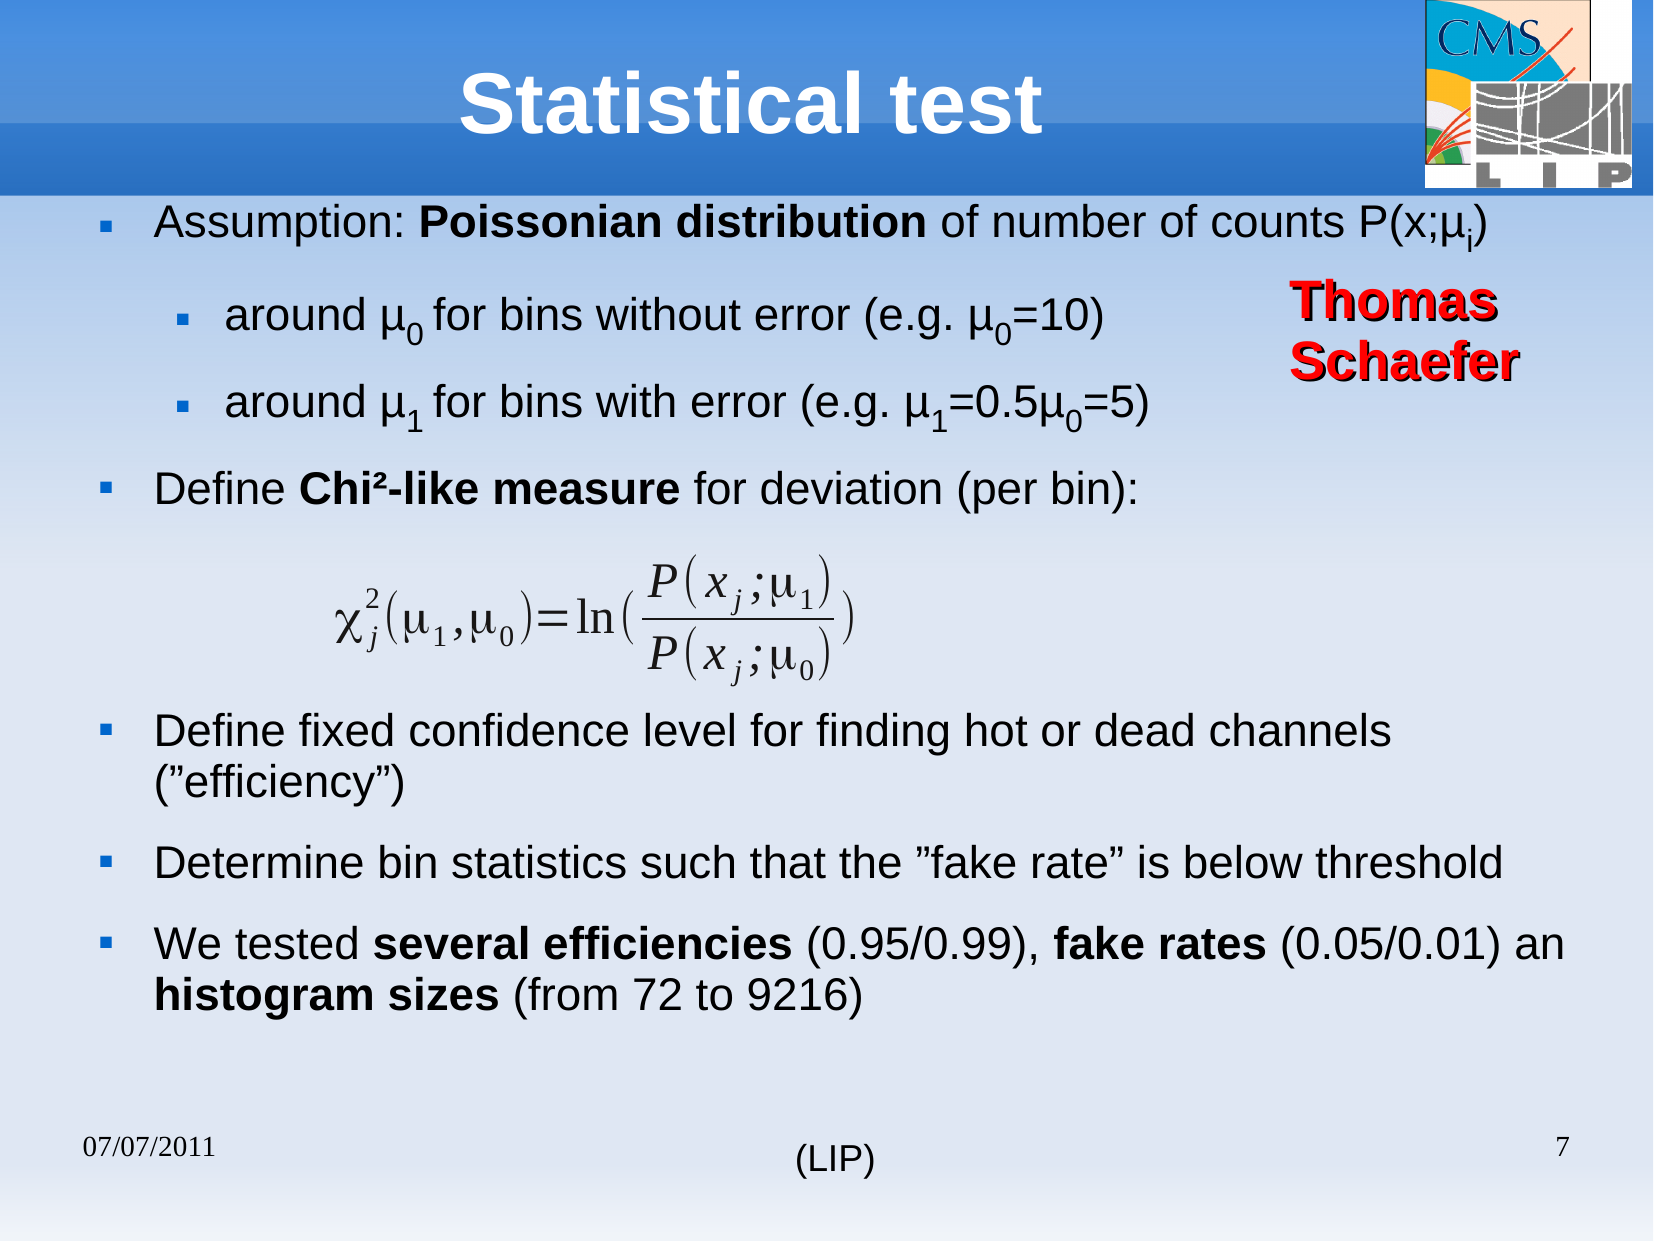

# Statistical test
Assumption: Poissonian distribution of number of counts P(x;µi)
around µ0 for bins without error (e.g. µ0=10)
around µ1 for bins with error (e.g. µ1=0.5µ0=5)
Define Chi²-like measure for deviation (per bin):
Define fixed confidence level for finding hot or dead channels (”efficiency”)
Determine bin statistics such that the ”fake rate” is below threshold
We tested several efficiencies (0.95/0.99), fake rates (0.05/0.01) an histogram sizes (from 72 to 9216)
Thomas
Schaefer
07/07/2011
7